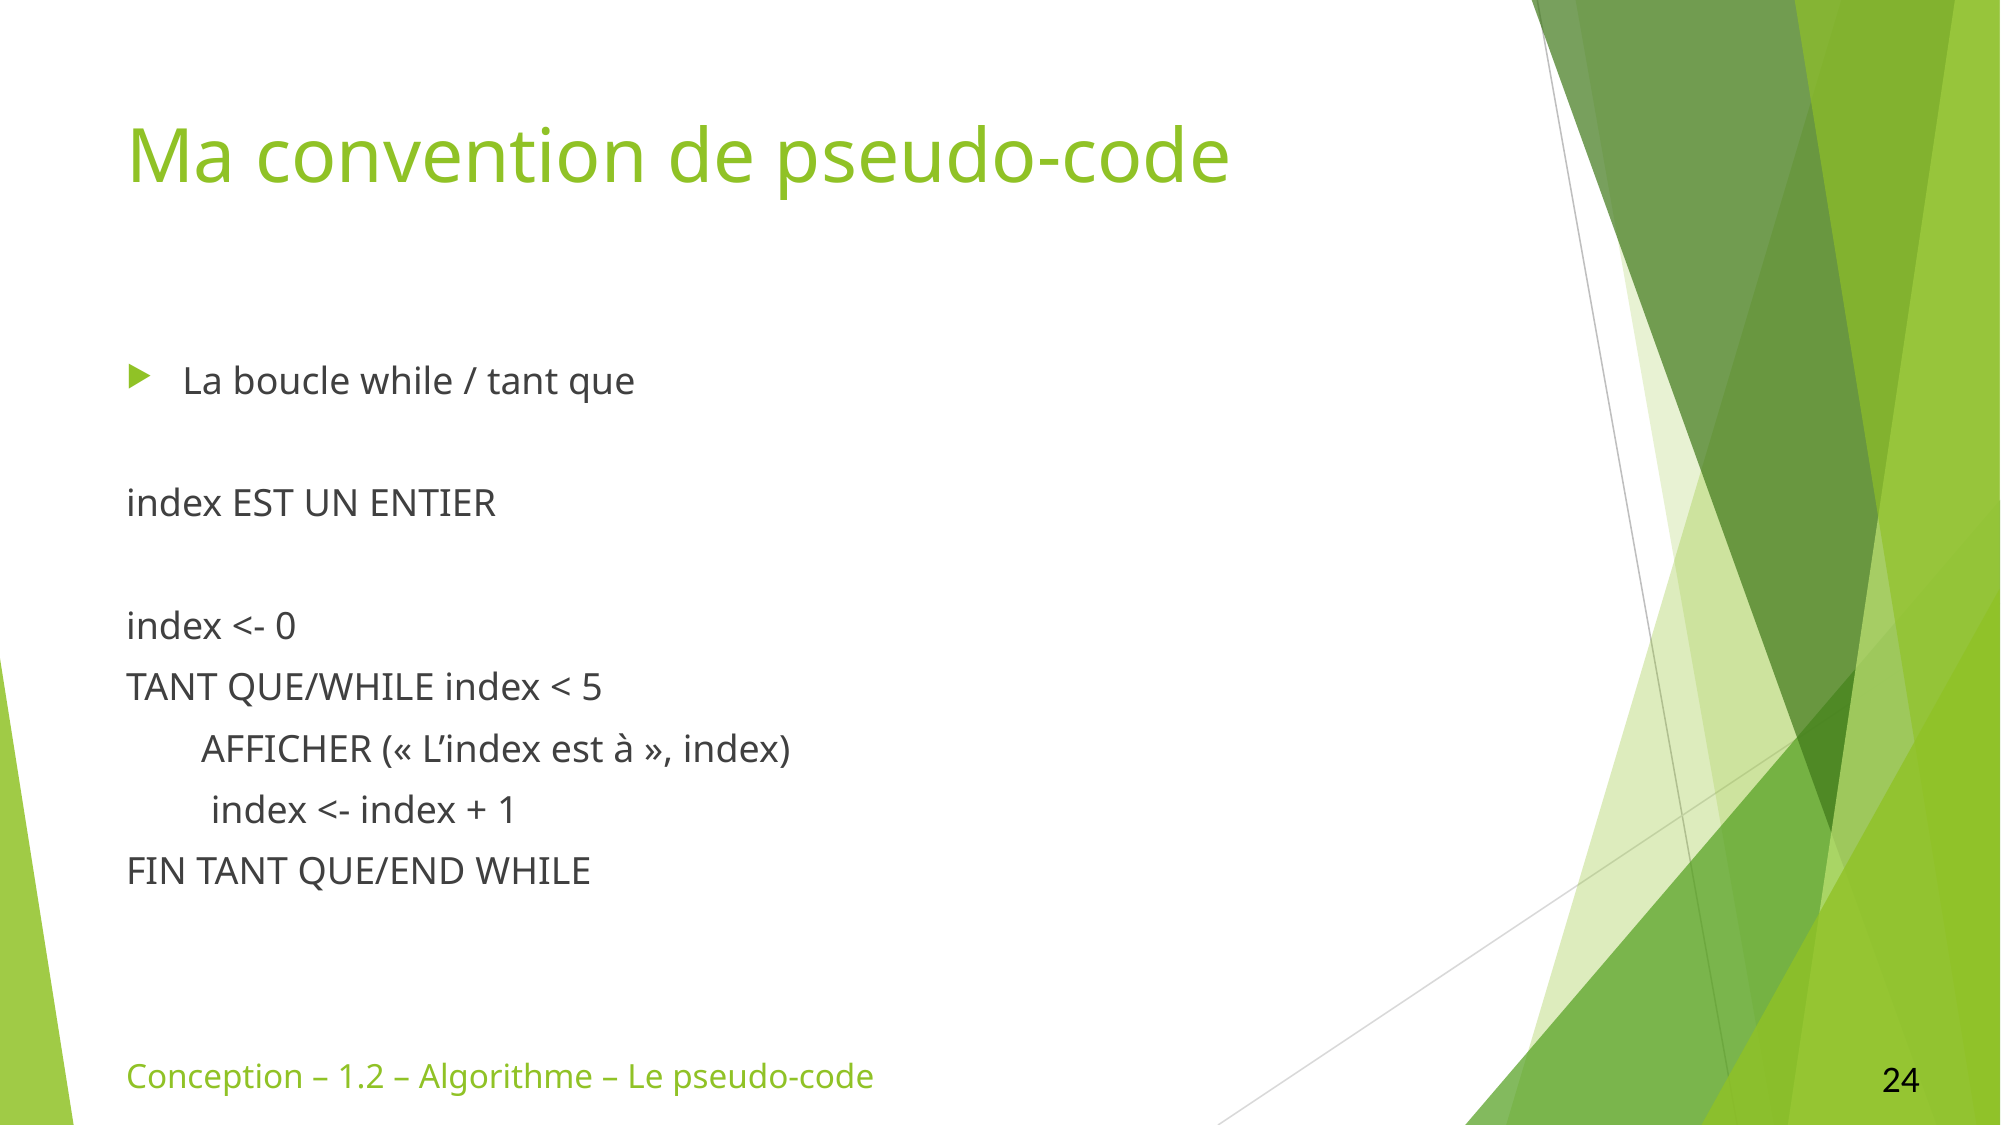

# Ma convention de pseudo-code
La boucle while / tant que
index EST UN ENTIER
index <- 0
TANT QUE/WHILE index < 5
	AFFICHER (« L’index est à », index)
	 index <- index + 1
FIN TANT QUE/END WHILE
Conception – 1.2 – Algorithme – Le pseudo-code